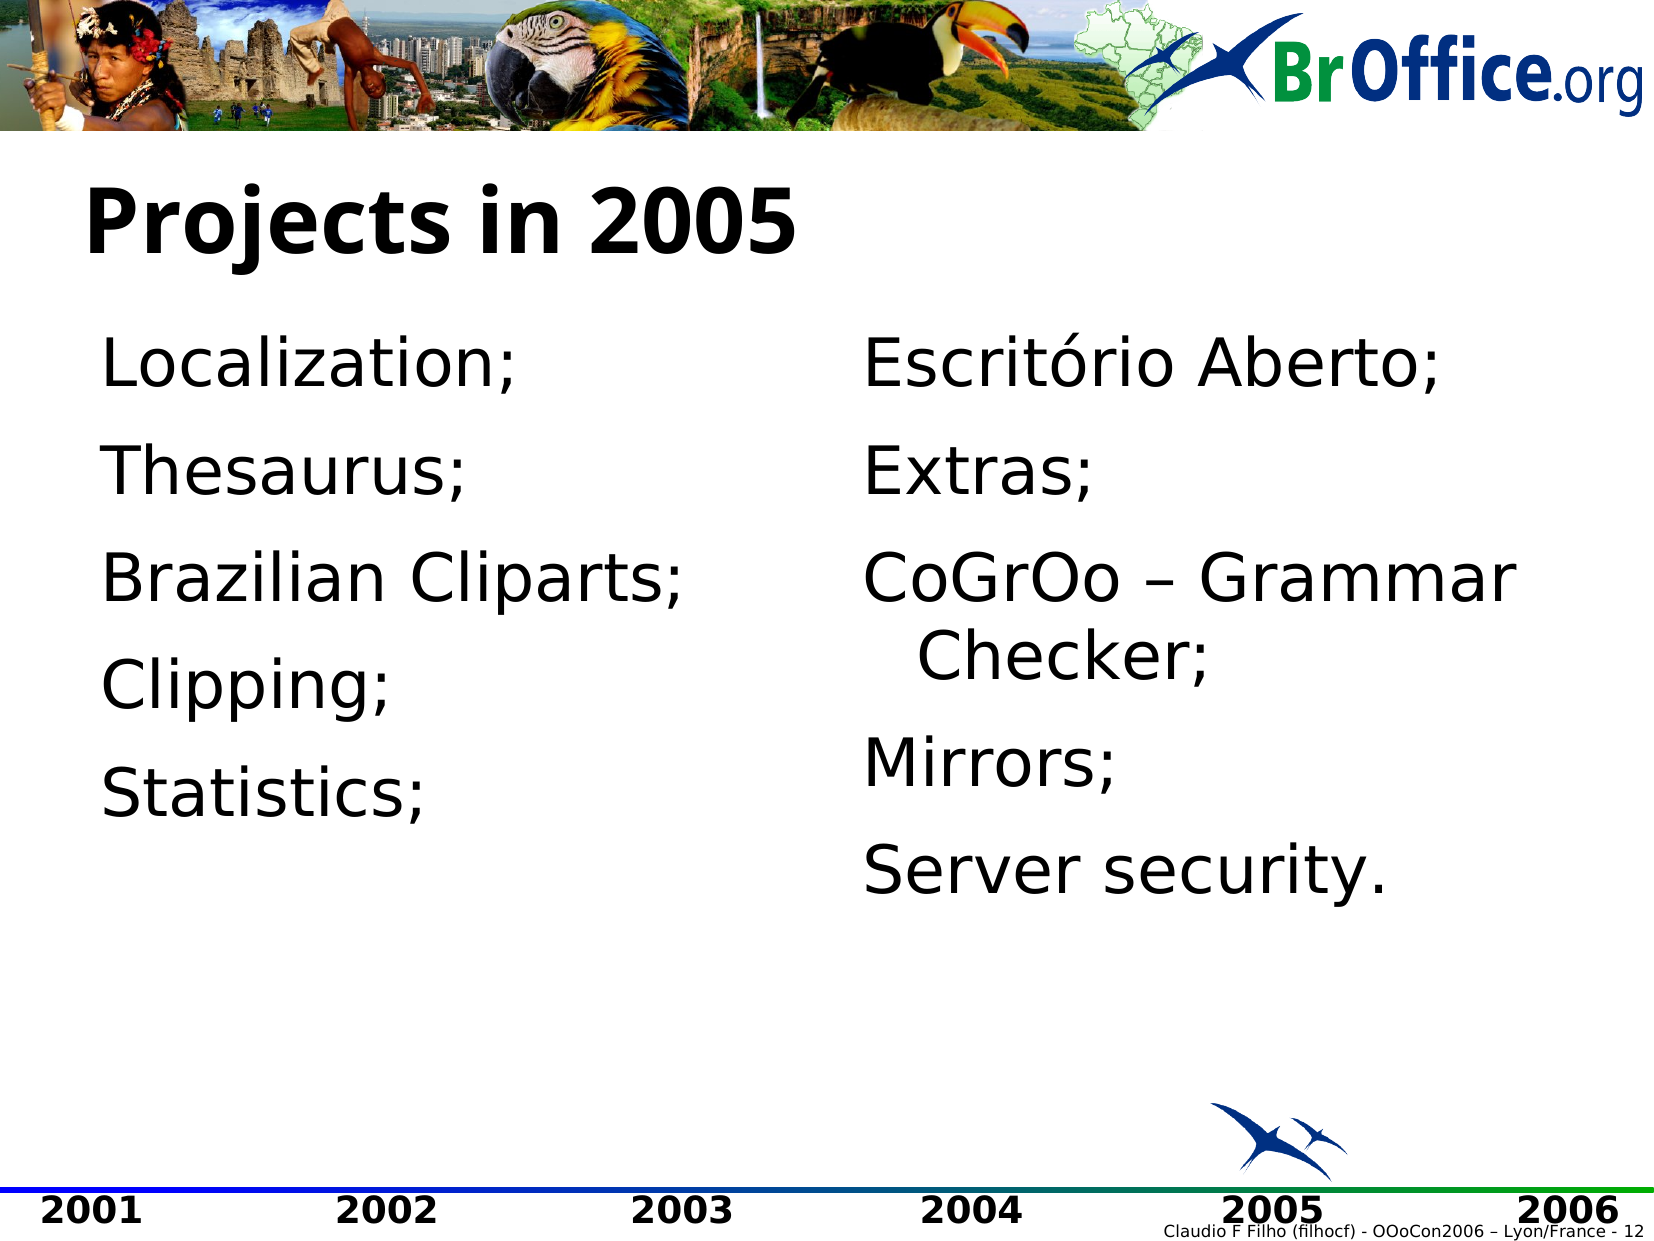

# Projects in 2005
Localization;
Thesaurus;
Brazilian Cliparts;
Clipping;
Statistics;
Escritório Aberto;
Extras;
CoGrOo – Grammar Checker;
Mirrors;
Server security.
2001
2002
2003
2004
2005
2006